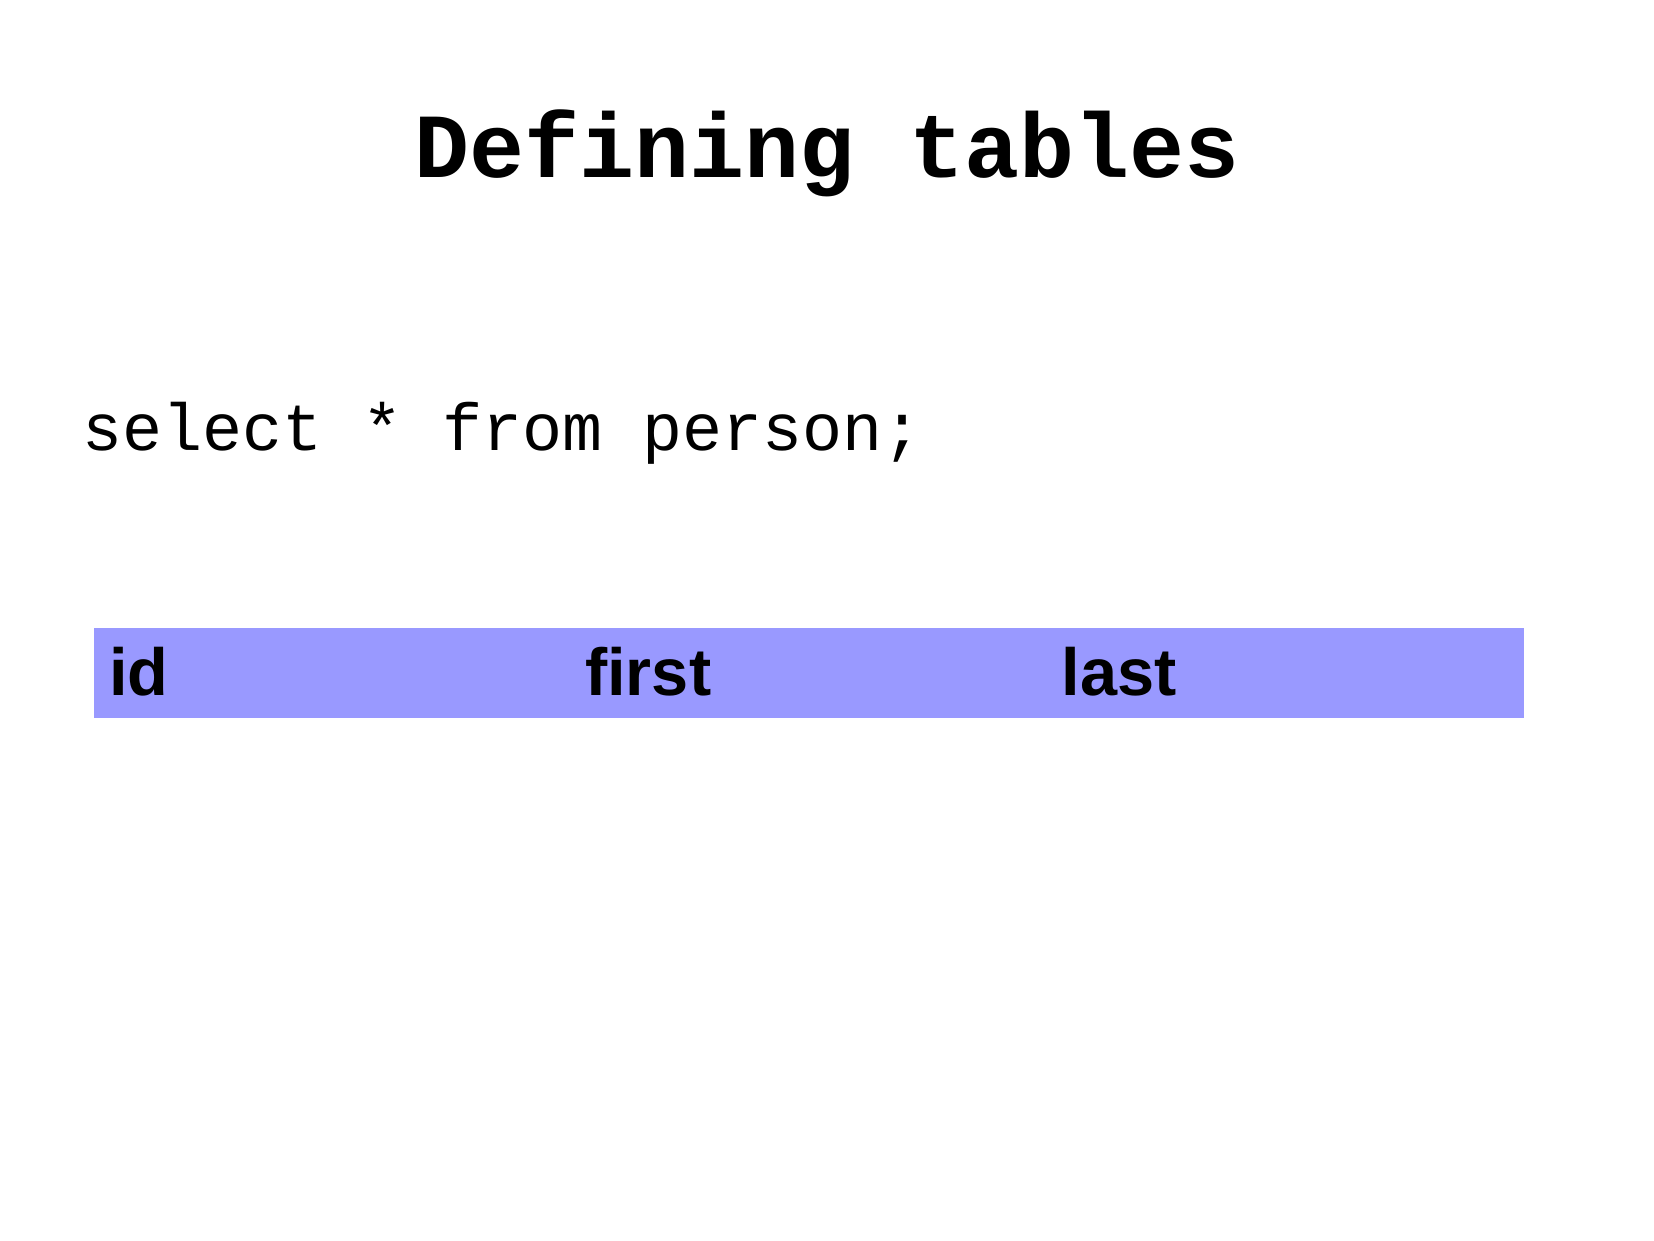

# Defining tables
select * from person;
| id | first | last |
| --- | --- | --- |